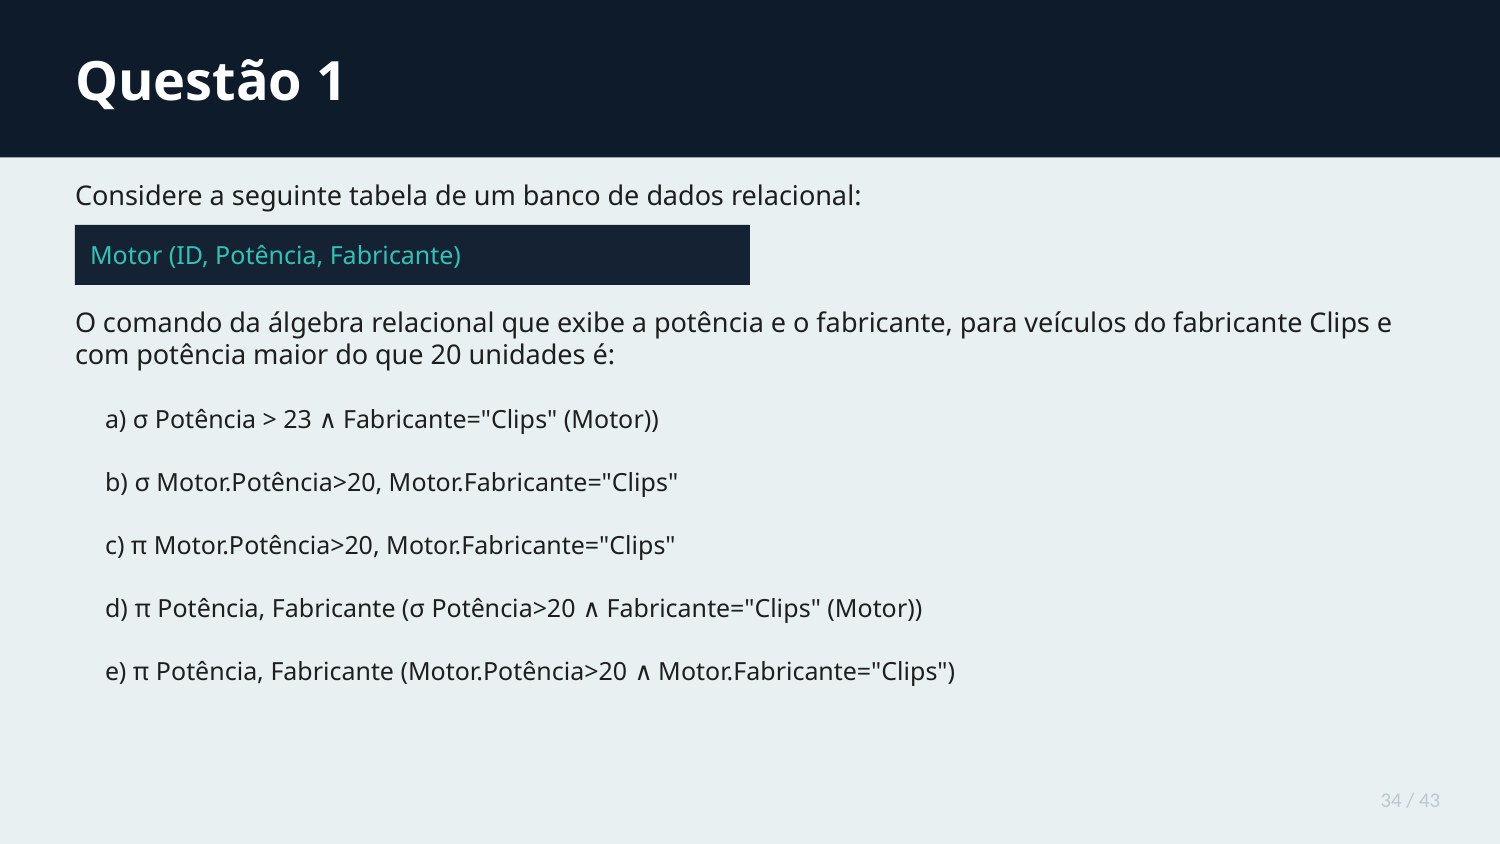

Questão 1
Considere a seguinte tabela de um banco de dados relacional:
Motor (ID, Potência, Fabricante)
O comando da álgebra relacional que exibe a potência e o fabricante, para veículos do fabricante Clips e com potência maior do que 20 unidades é:
a) σ Potência > 23 ∧ Fabricante="Clips" (Motor))
b) σ Motor.Potência>20, Motor.Fabricante="Clips"
c) π Motor.Potência>20, Motor.Fabricante="Clips"
d) π Potência, Fabricante (σ Potência>20 ∧ Fabricante="Clips" (Motor))
e) π Potência, Fabricante (Motor.Potência>20 ∧ Motor.Fabricante="Clips")
34 / 43